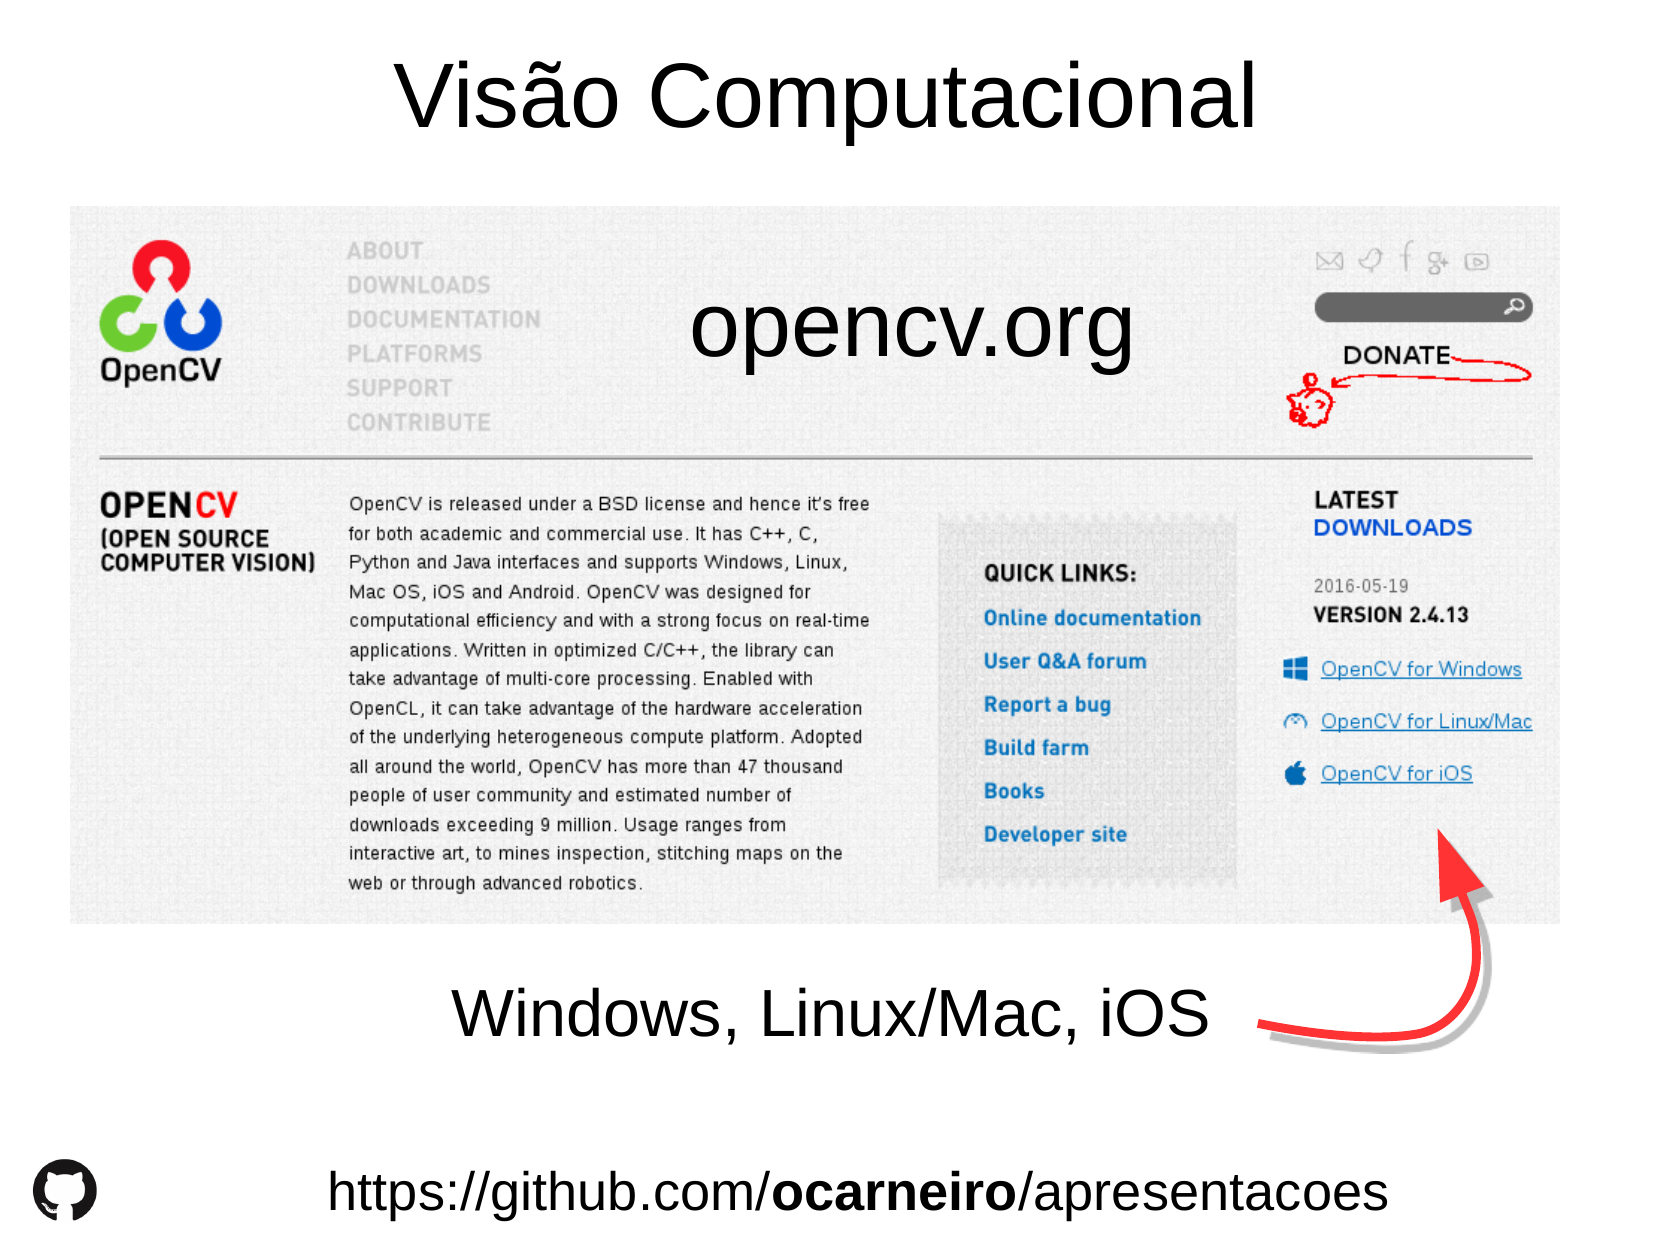

# Visão Computacional
opencv.org
Windows, Linux/Mac, iOS
https://github.com/ocarneiro/apresentacoes